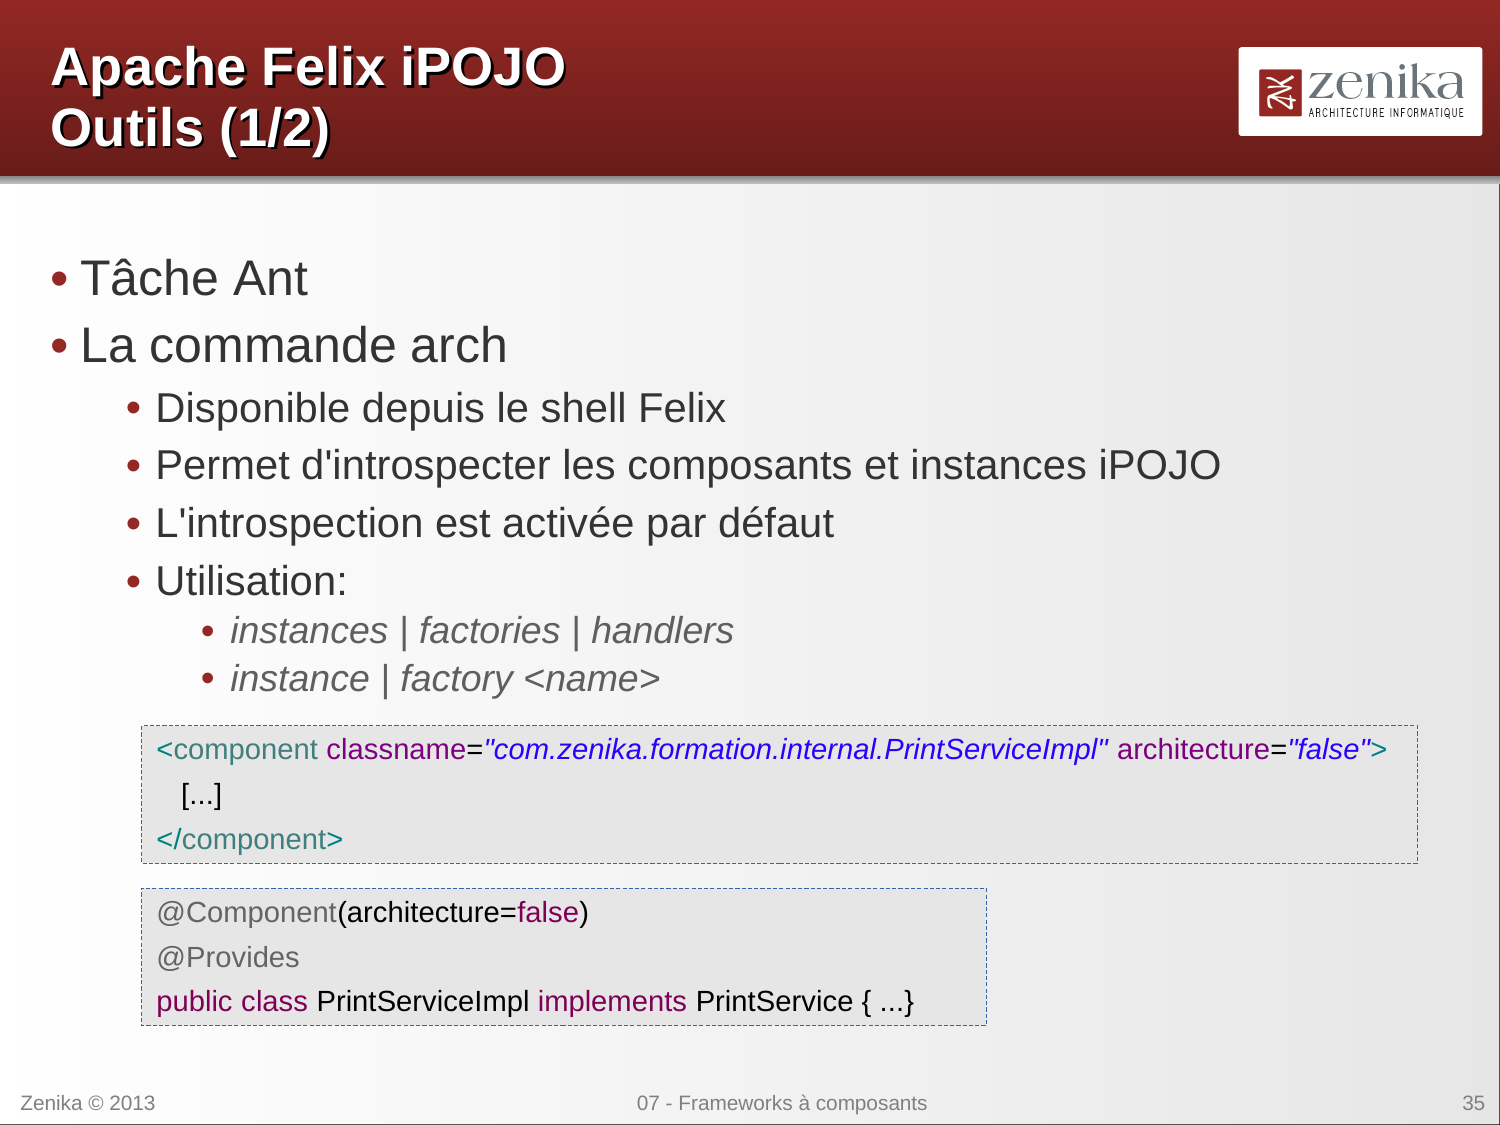

# Apache Felix iPOJO Outils (1/2)
Tâche Ant
La commande arch
Disponible depuis le shell Felix
Permet d'introspecter les composants et instances iPOJO
L'introspection est activée par défaut
Utilisation:
instances | factories | handlers
instance | factory <name>
<component classname="com.zenika.formation.internal.PrintServiceImpl" architecture="false">
 [...]
</component>
@Component(architecture=false)
@Provides
public class PrintServiceImpl implements PrintService { ...}